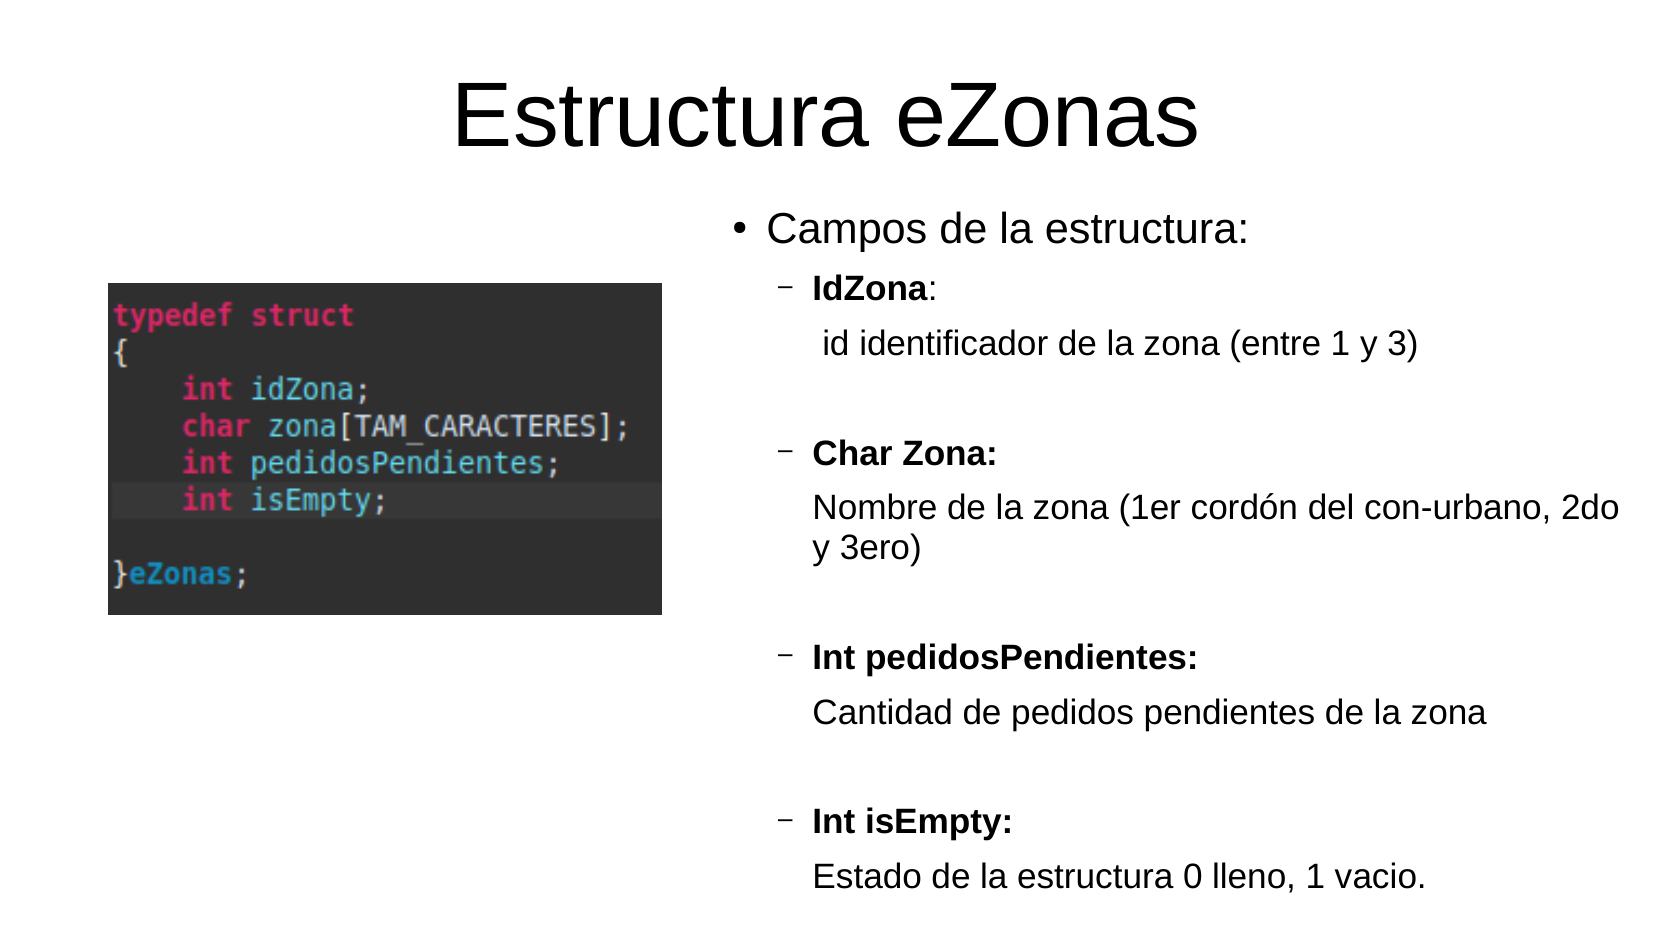

# Estructura eZonas
Campos de la estructura:
IdZona:
 id identificador de la zona (entre 1 y 3)
Char Zona:
Nombre de la zona (1er cordón del con-urbano, 2do y 3ero)
Int pedidosPendientes:
Cantidad de pedidos pendientes de la zona
Int isEmpty:
Estado de la estructura 0 lleno, 1 vacio.